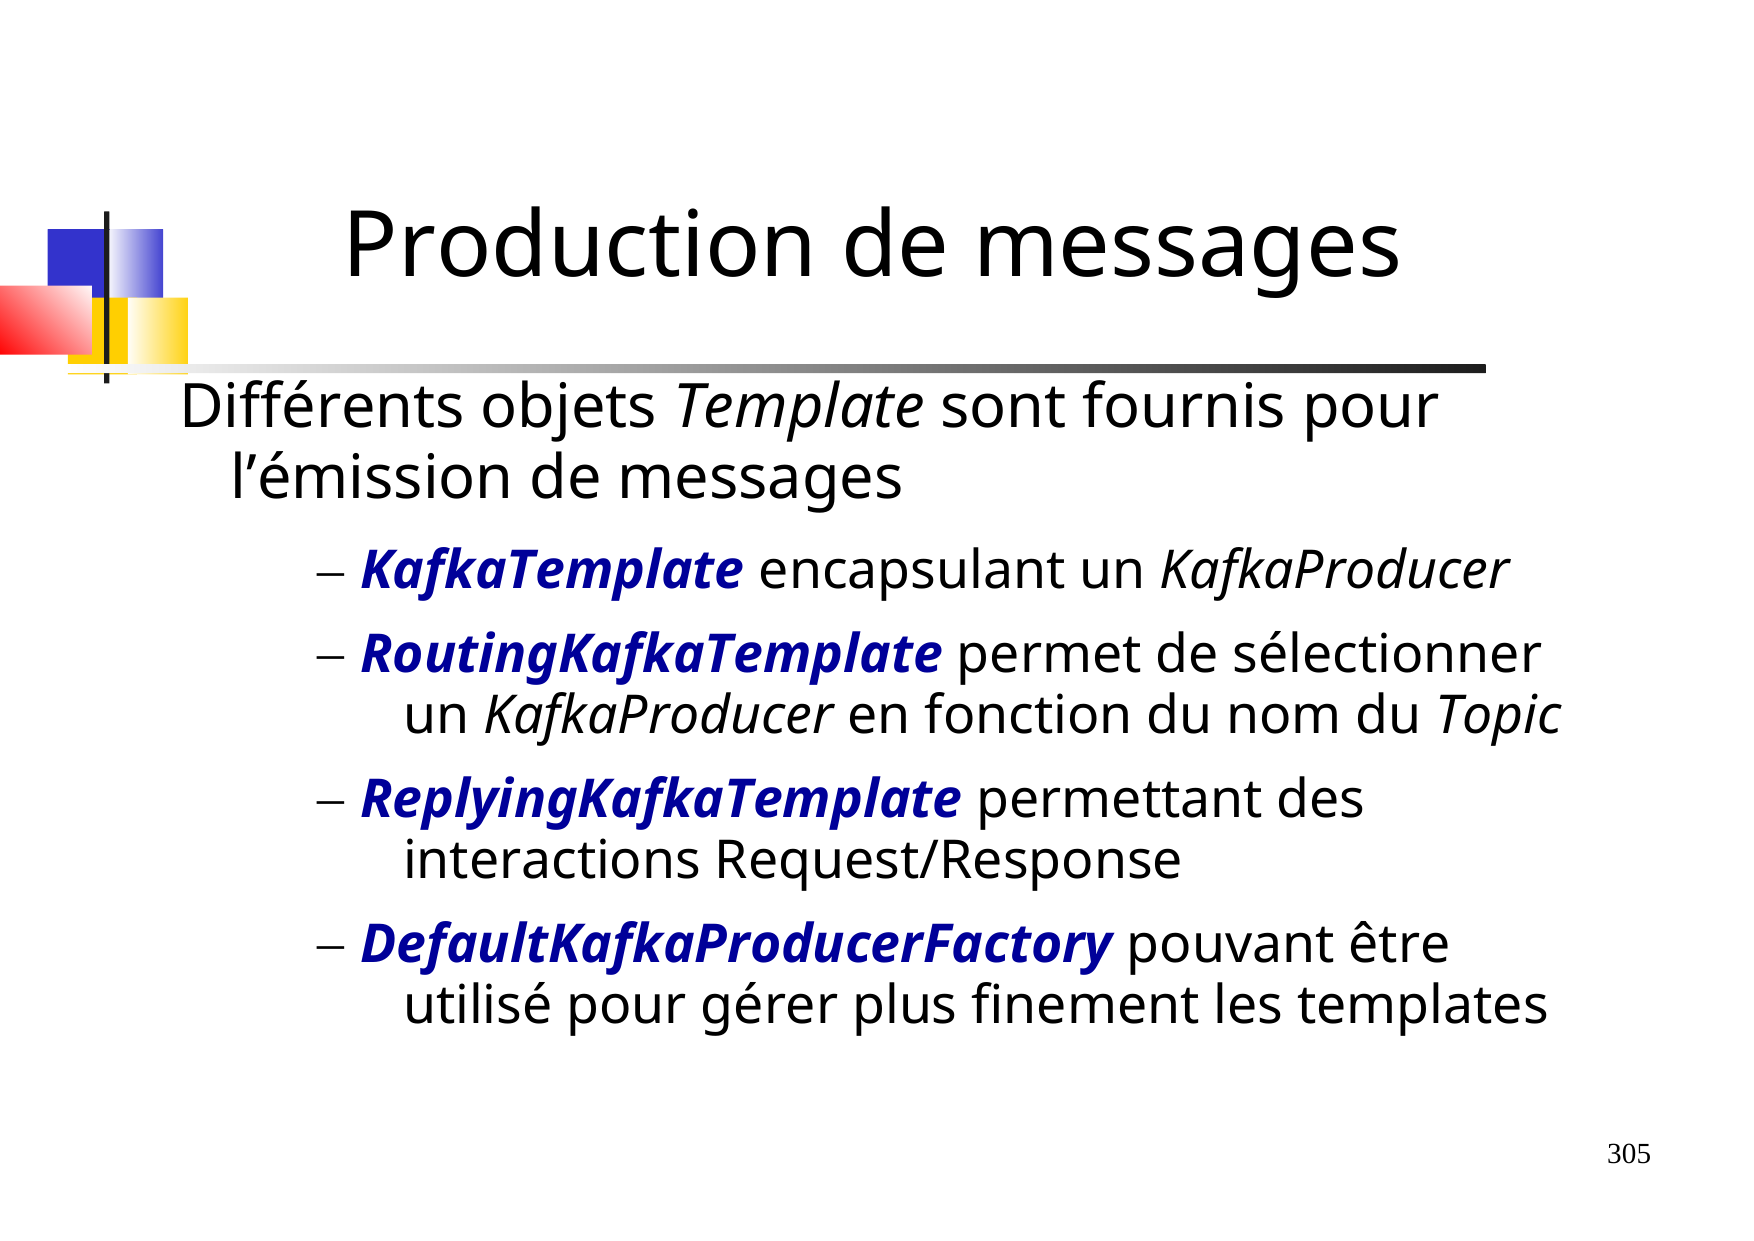

# Production de messages
Différents objets Template sont fournis pour l’émission de messages
KafkaTemplate encapsulant un KafkaProducer
RoutingKafkaTemplate permet de sélectionner un KafkaProducer en fonction du nom du Topic
ReplyingKafkaTemplate permettant des interactions Request/Response
DefaultKafkaProducerFactory pouvant être utilisé pour gérer plus finement les templates